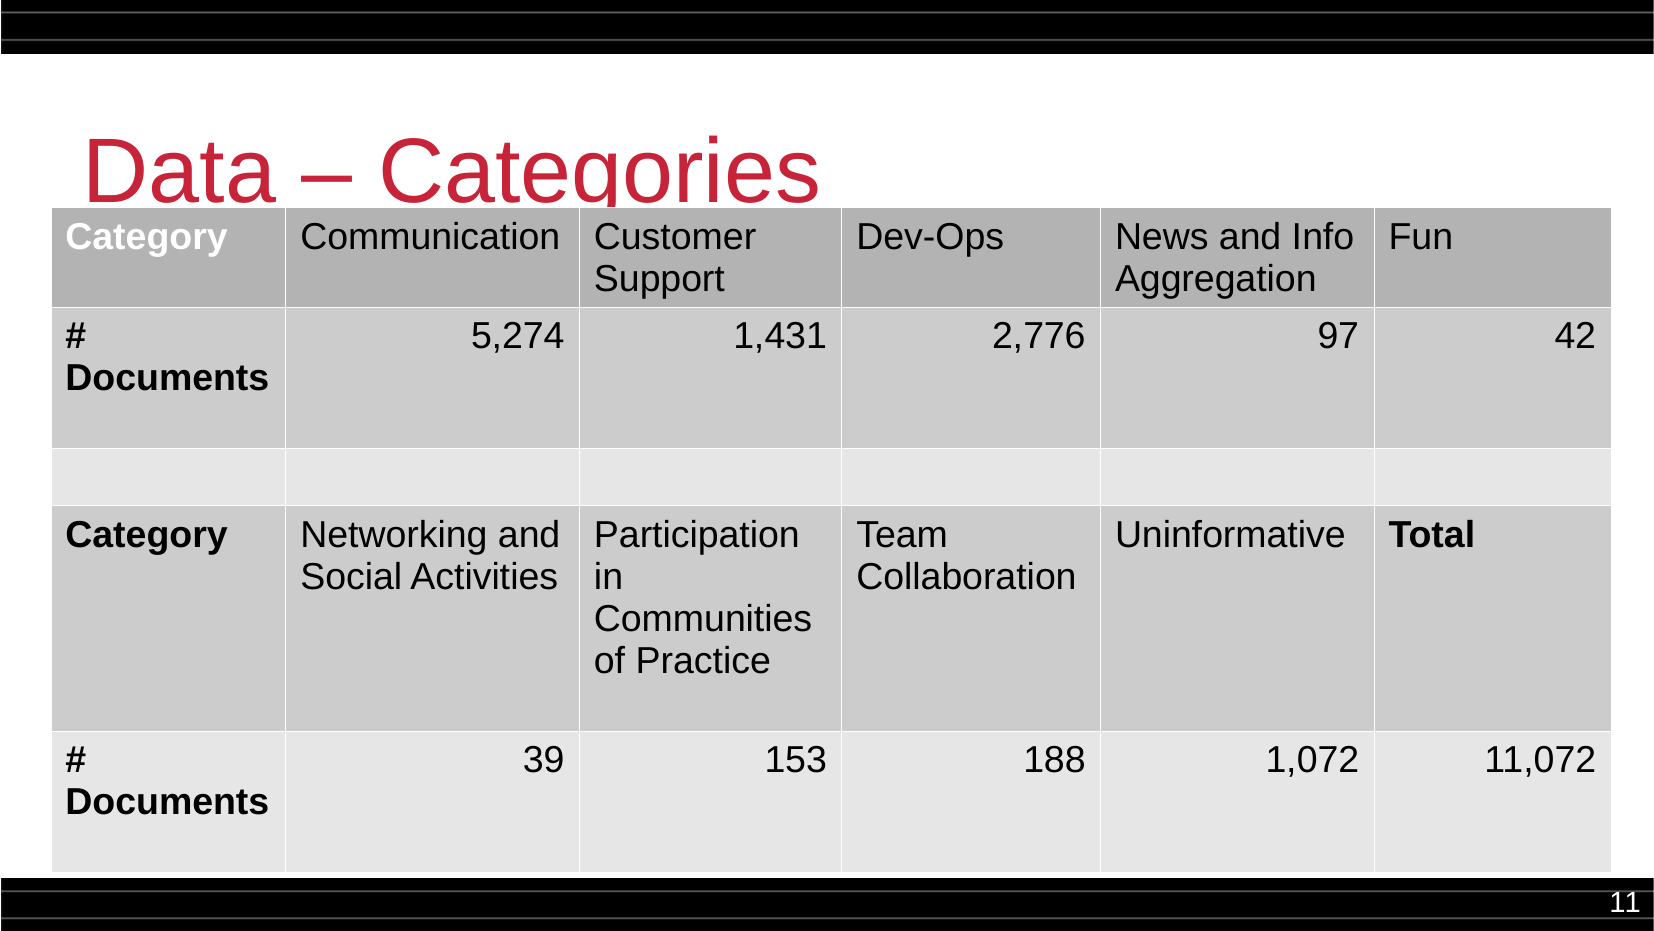

# Data – Categories
| Category | Communication | Customer Support | Dev-Ops | News and Info Aggregation | Fun |
| --- | --- | --- | --- | --- | --- |
| # Documents | 5,274 | 1,431 | 2,776 | 97 | 42 |
| | | | | | |
| Category | Networking and Social Activities | Participation in Communities of Practice | Team Collaboration | Uninformative | Total |
| # Documents | 39 | 153 | 188 | 1,072 | 11,072 |